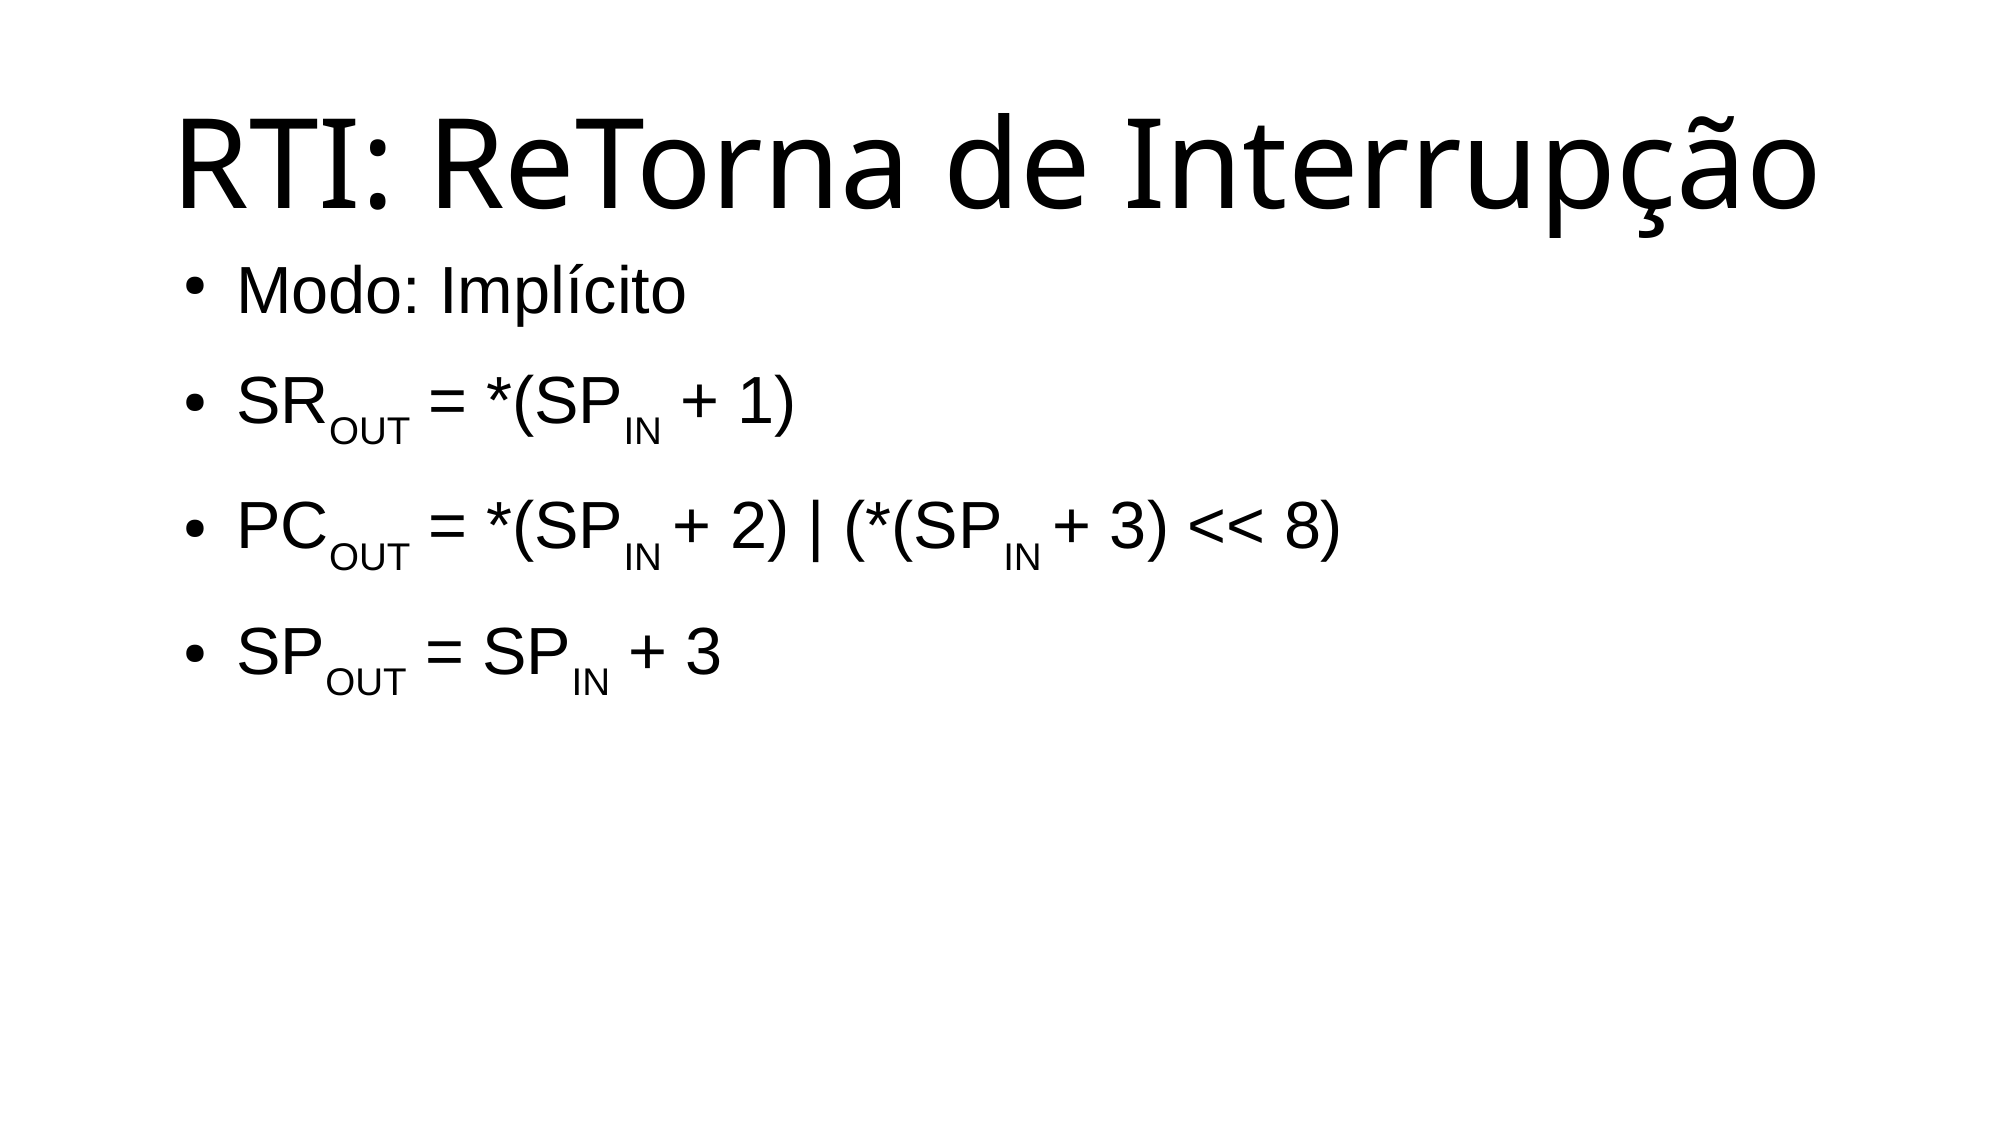

RTI: ReTorna de Interrupção
# Modo: Implícito
SROUT = *(SPIN + 1)
PCOUT = *(SPIN + 2) | (*(SPIN + 3) << 8)
SPOUT = SPIN + 3